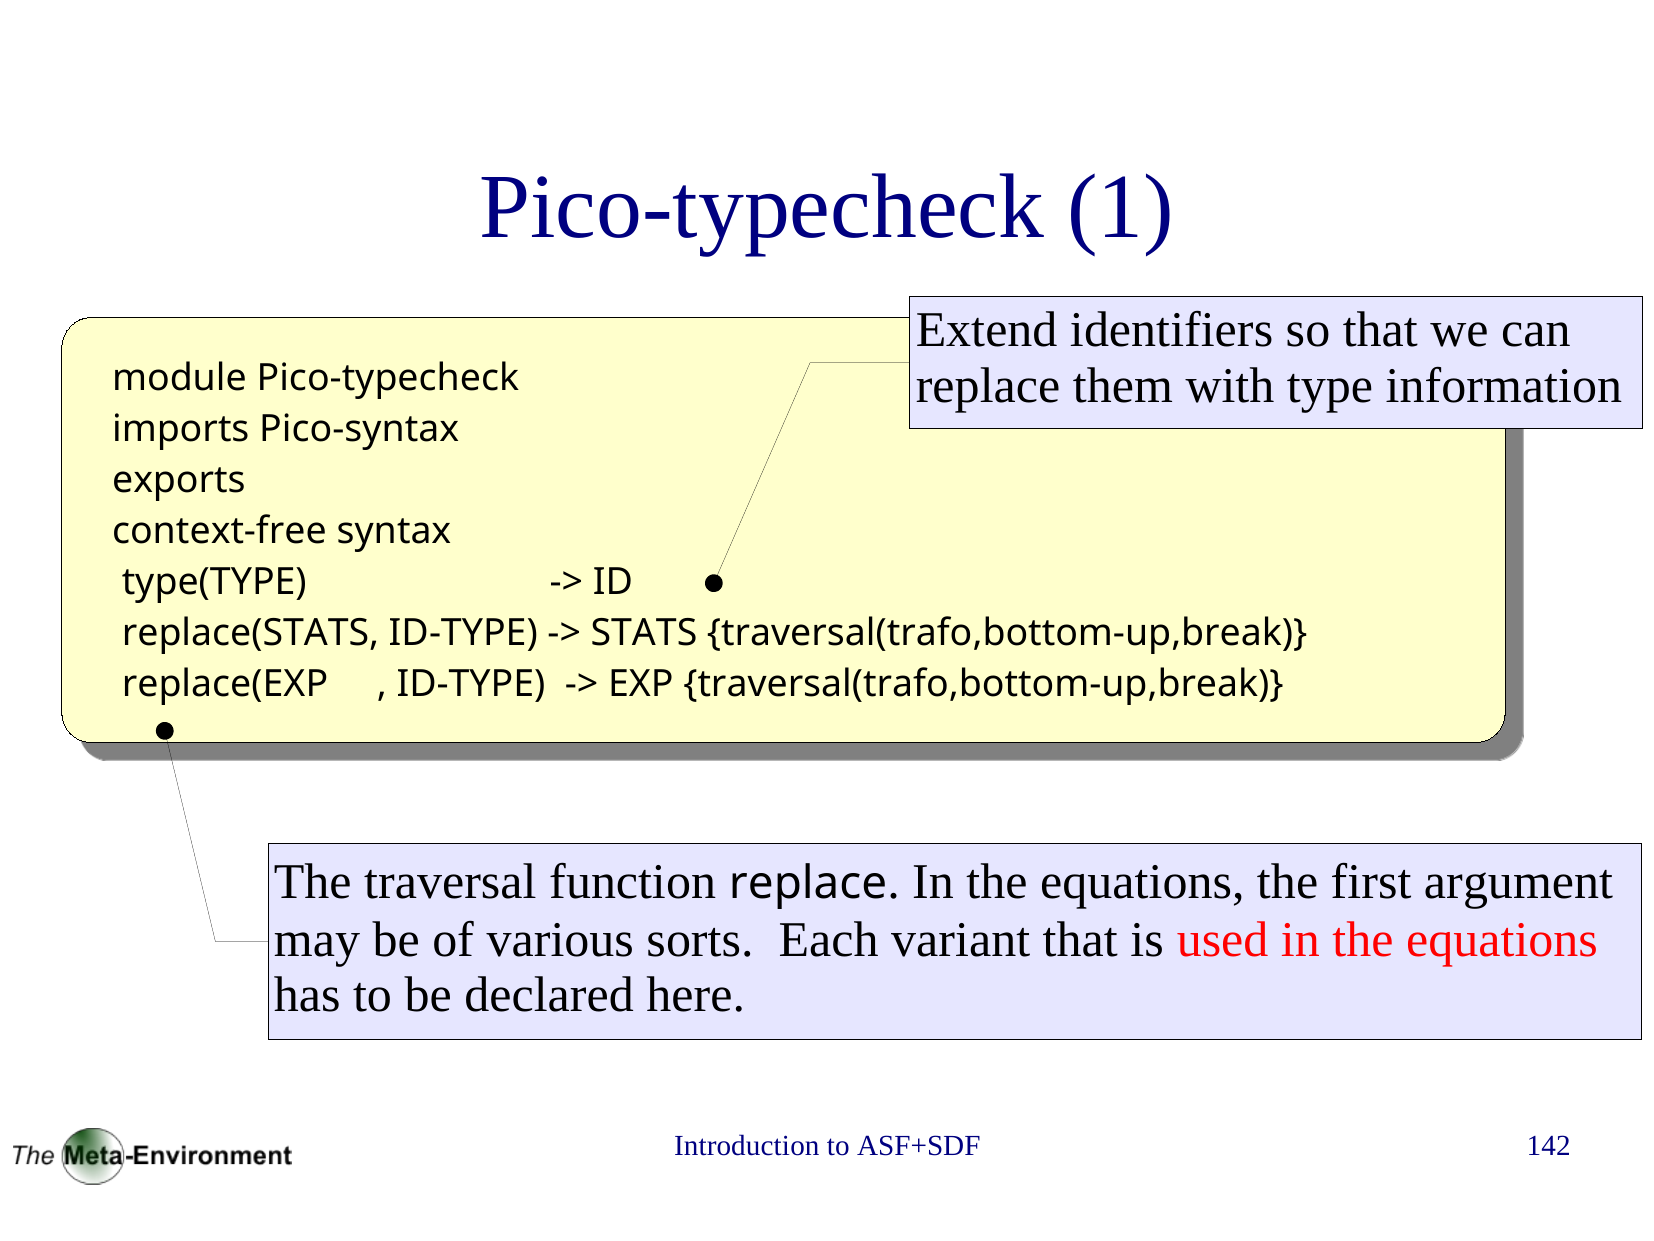

# Pico-typecheck (1)
module Pico-typecheck
imports Pico-syntax
exports
context-free syntax
 type(TYPE) -> ID
 replace(STATS, ID-TYPE) -> STATS {traversal(trafo,bottom-up,break)}
 replace(EXP , ID-TYPE) -> EXP {traversal(trafo,bottom-up,break)}
142